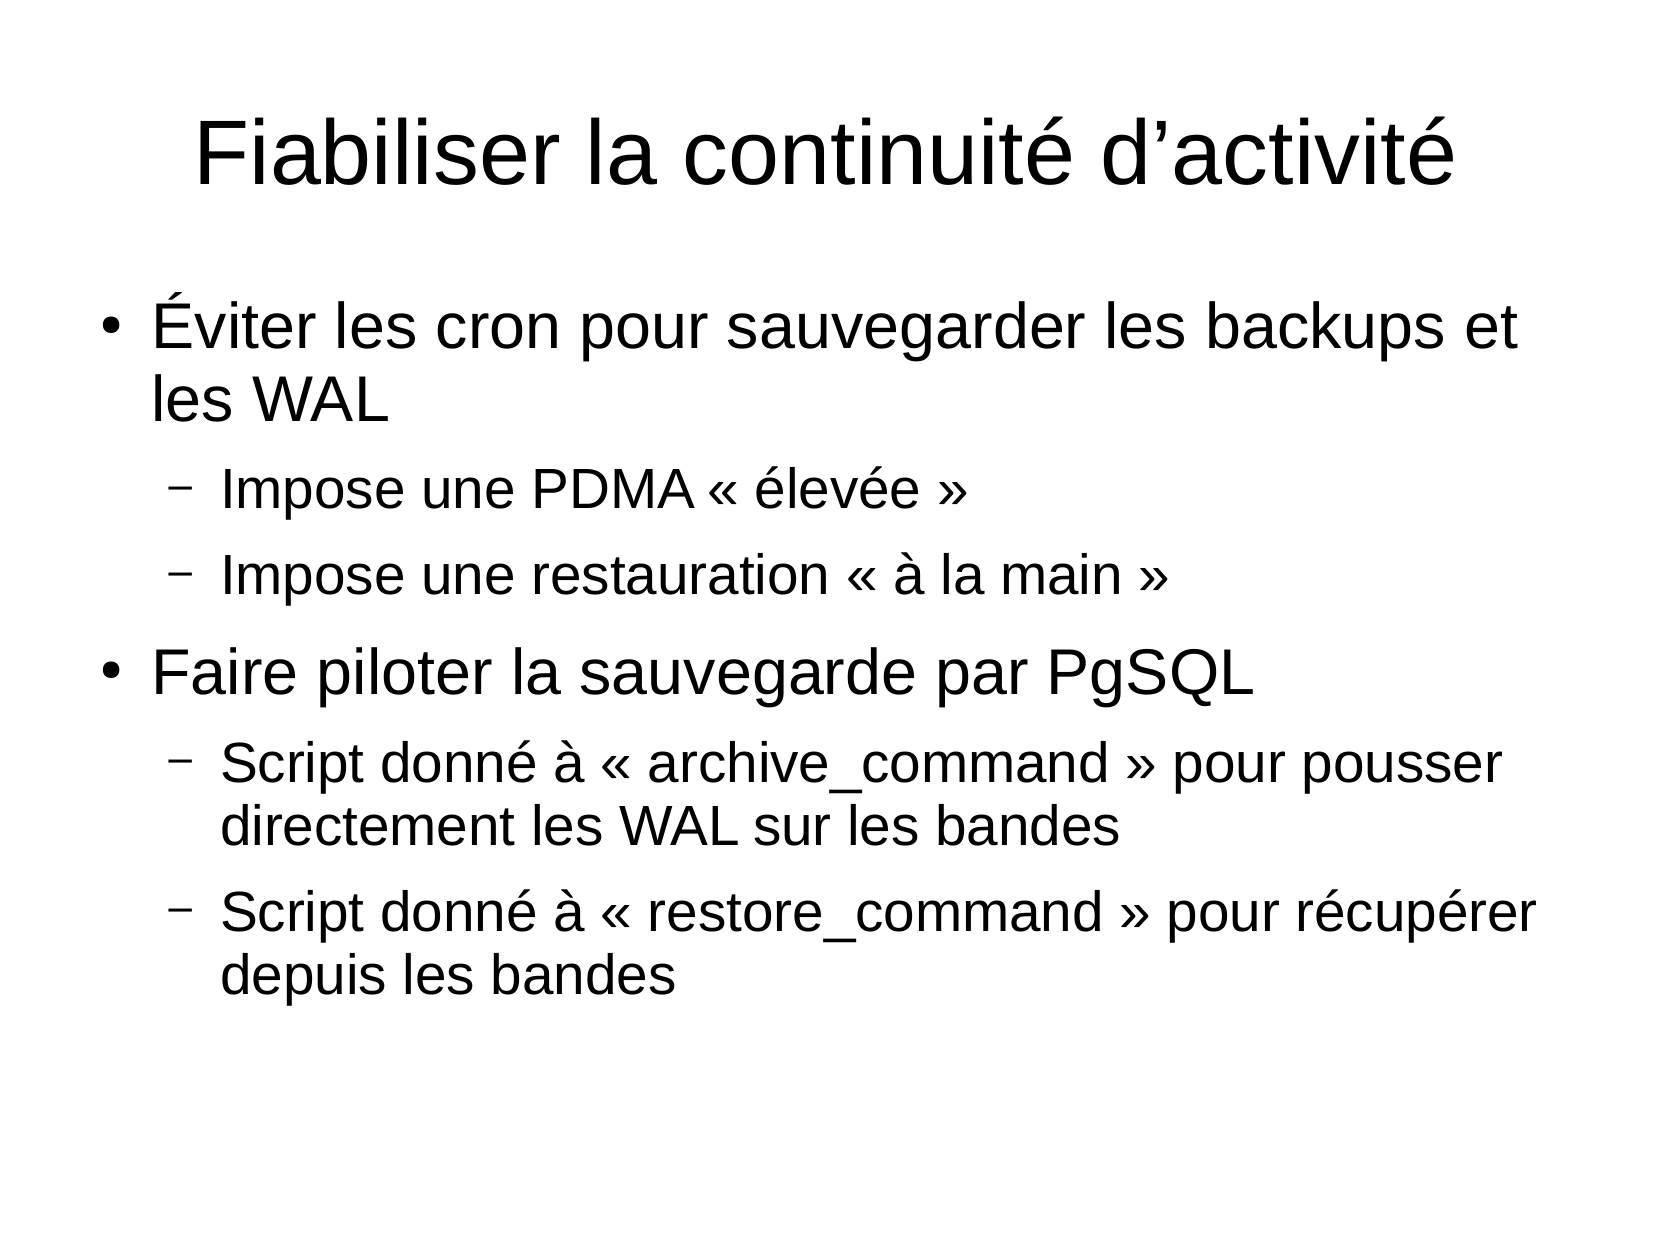

# Fiabiliser la continuité d’activité
Éviter les cron pour sauvegarder les backups et les WAL
Impose une PDMA « élevée »
Impose une restauration « à la main »
Faire piloter la sauvegarde par PgSQL
Script donné à « archive_command » pour pousser directement les WAL sur les bandes
Script donné à « restore_command » pour récupérer depuis les bandes